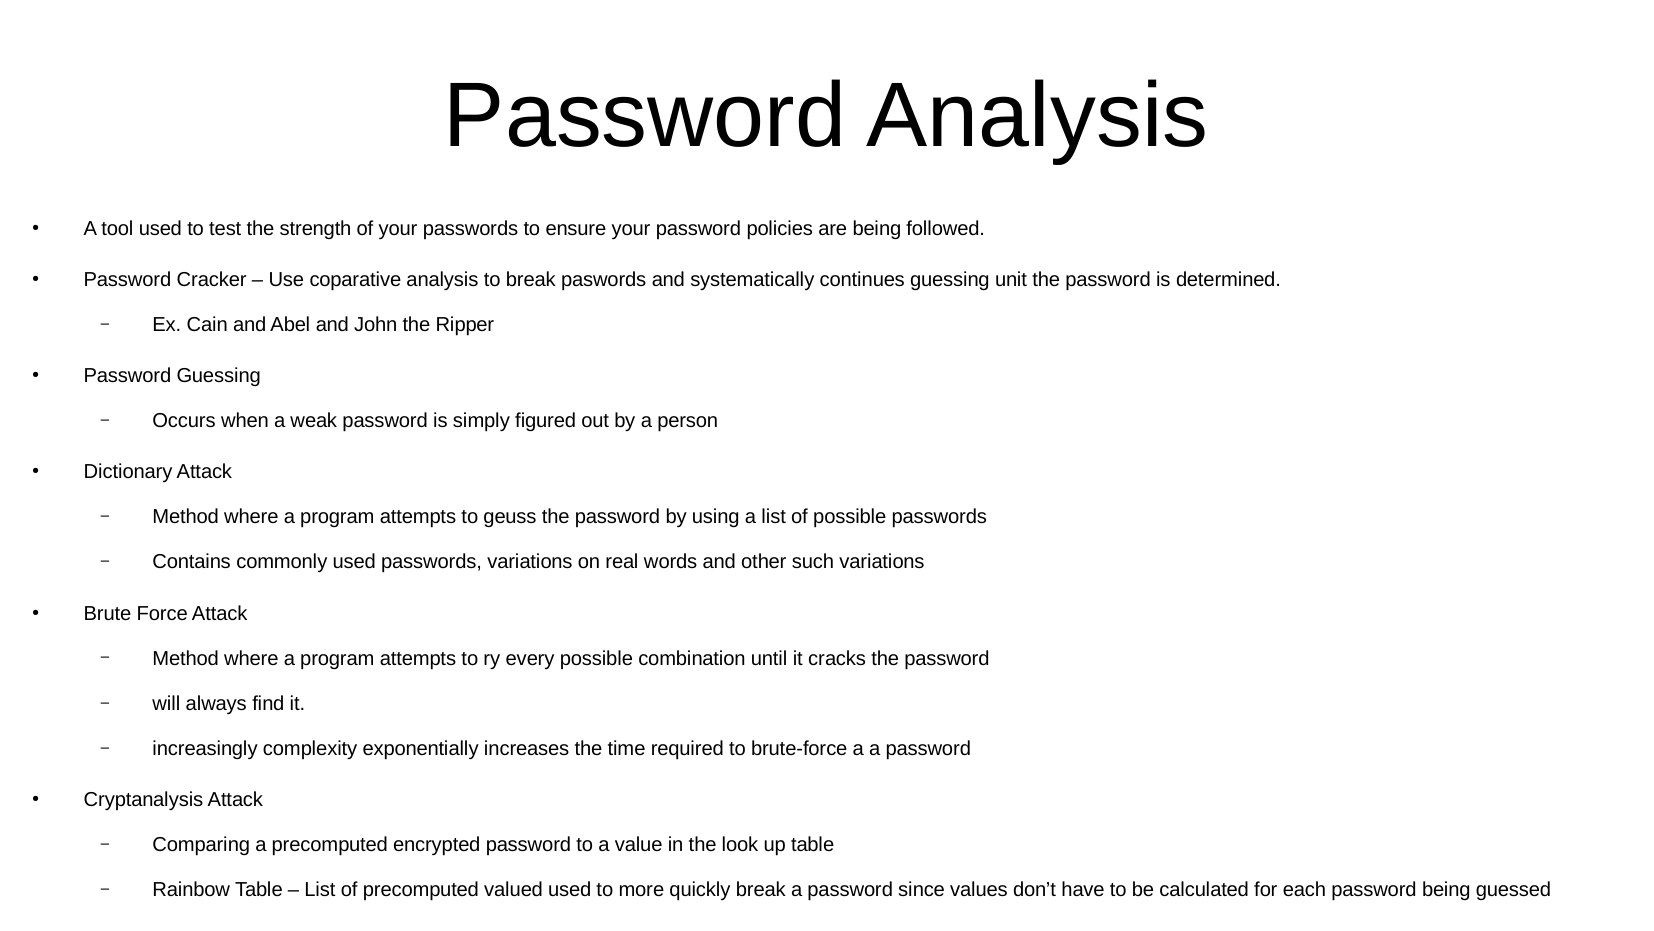

# Password Analysis
A tool used to test the strength of your passwords to ensure your password policies are being followed.
Password Cracker – Use coparative analysis to break paswords and systematically continues guessing unit the password is determined.
Ex. Cain and Abel and John the Ripper
Password Guessing
Occurs when a weak password is simply figured out by a person
Dictionary Attack
Method where a program attempts to geuss the password by using a list of possible passwords
Contains commonly used passwords, variations on real words and other such variations
Brute Force Attack
Method where a program attempts to ry every possible combination until it cracks the password
will always find it.
increasingly complexity exponentially increases the time required to brute-force a a password
Cryptanalysis Attack
Comparing a precomputed encrypted password to a value in the look up table
Rainbow Table – List of precomputed valued used to more quickly break a password since values don’t have to be calculated for each password being guessed